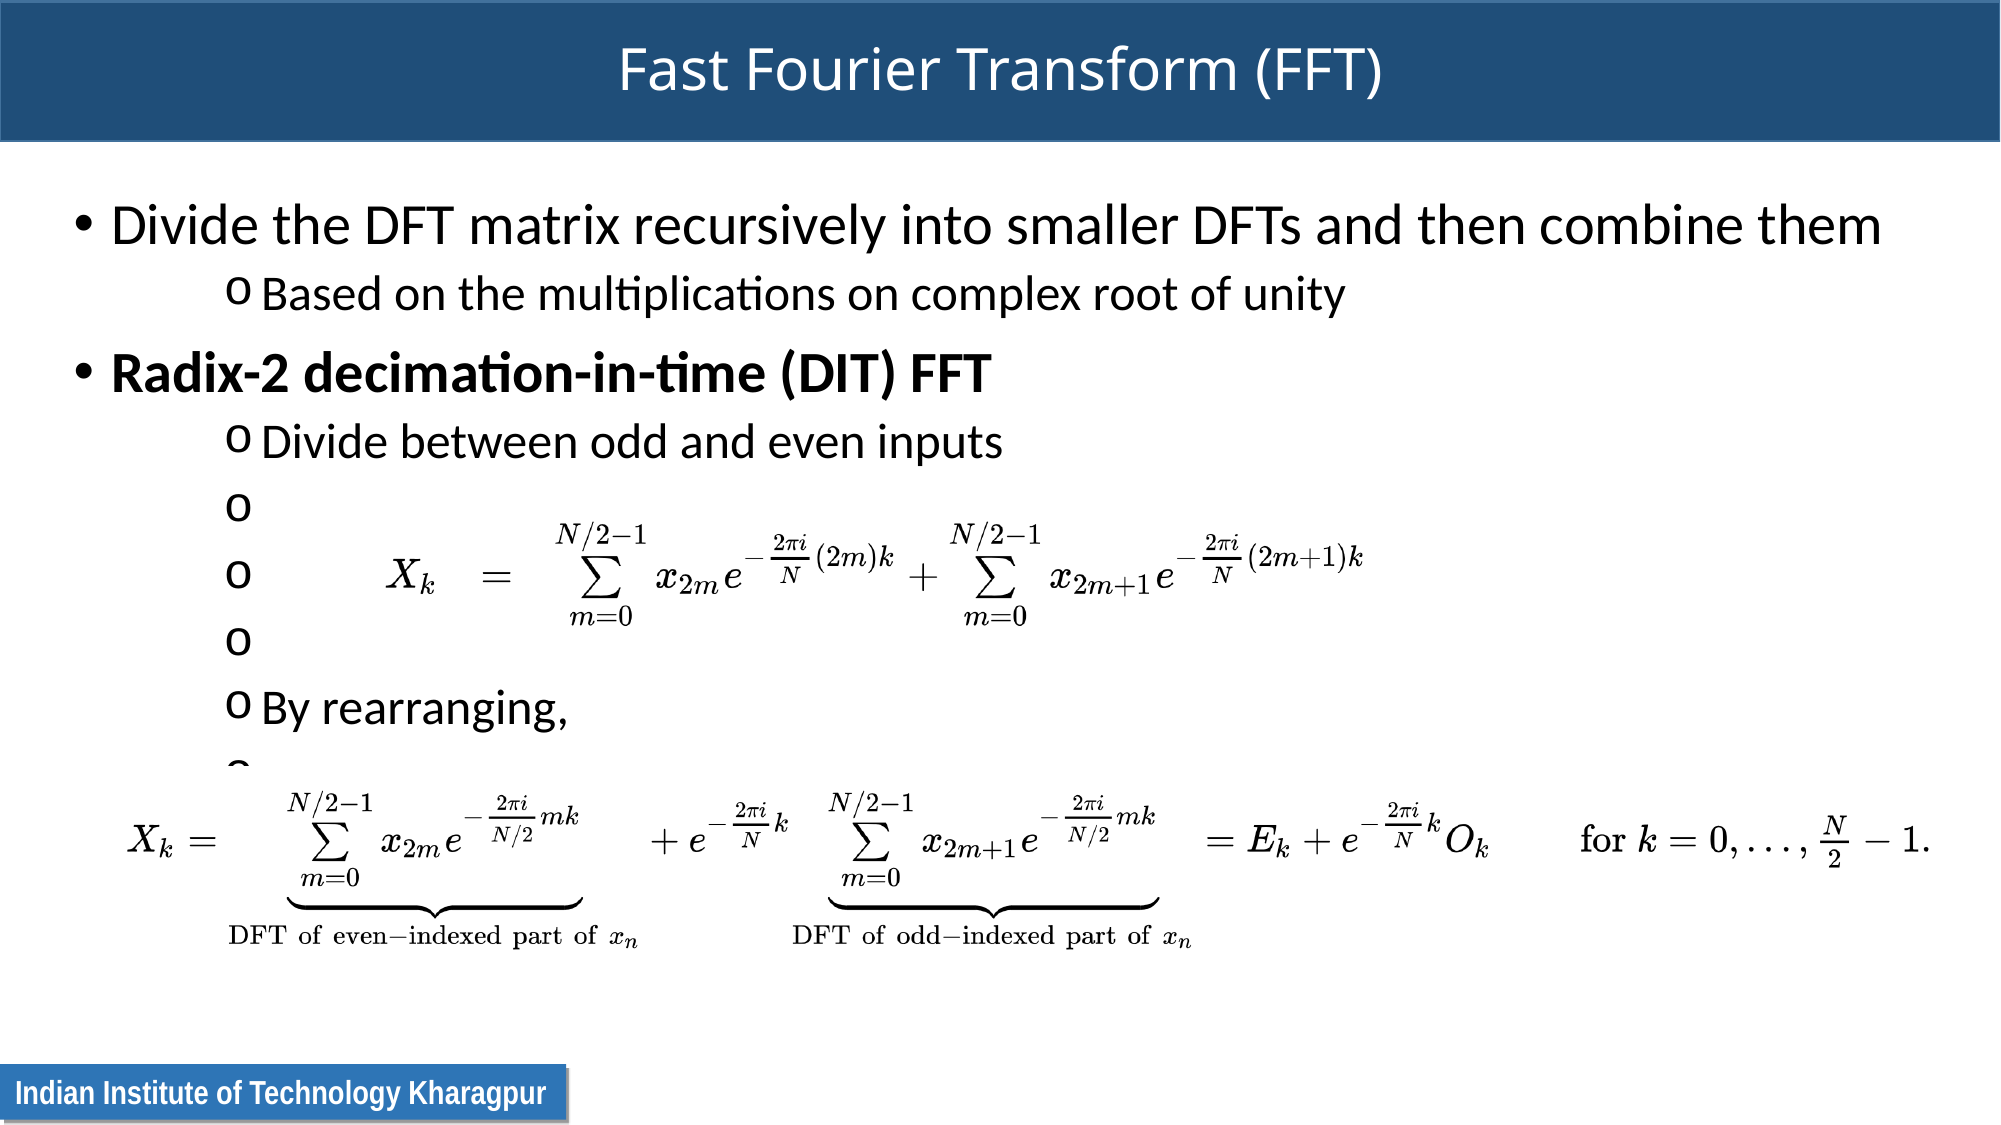

Fast Fourier Transform (FFT)
# Divide the DFT matrix recursively into smaller DFTs and then combine them
Based on the multiplications on complex root of unity
Radix-2 decimation-in-time (DIT) FFT
Divide between odd and even inputs
By rearranging,